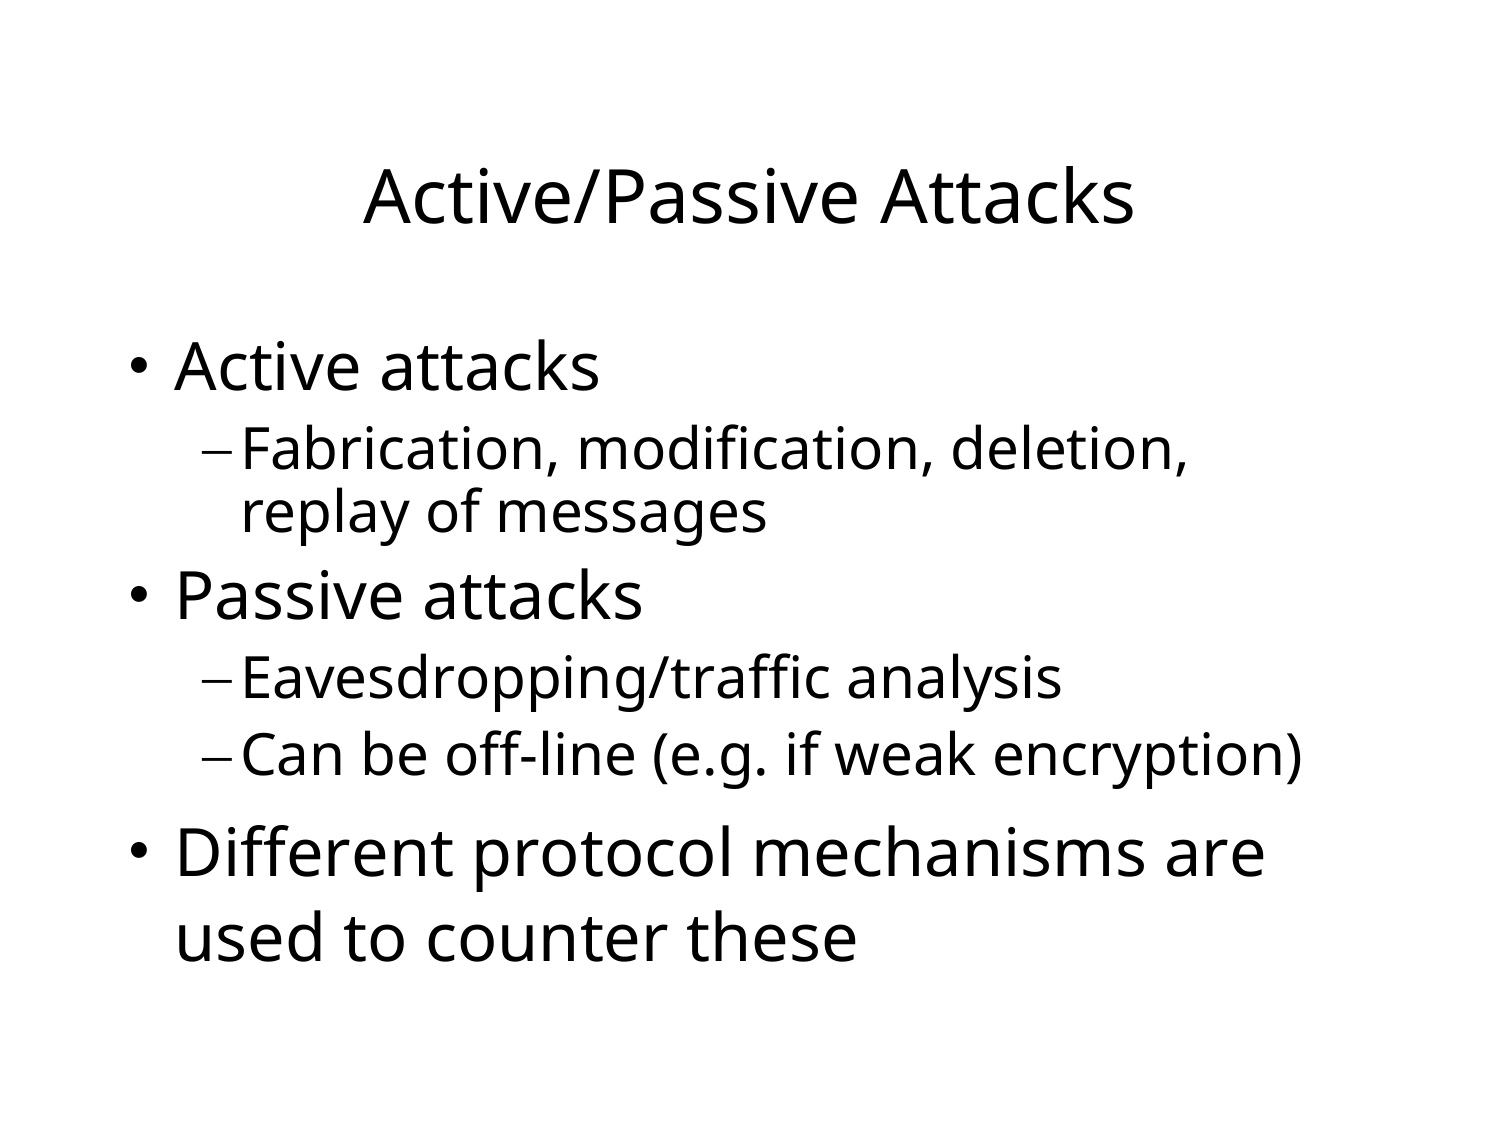

# Active/Passive Attacks
Active attacks
Fabrication, modification, deletion, replay of messages
Passive attacks
Eavesdropping/traffic analysis
Can be off-line (e.g. if weak encryption)‏
Different protocol mechanisms are used to counter these